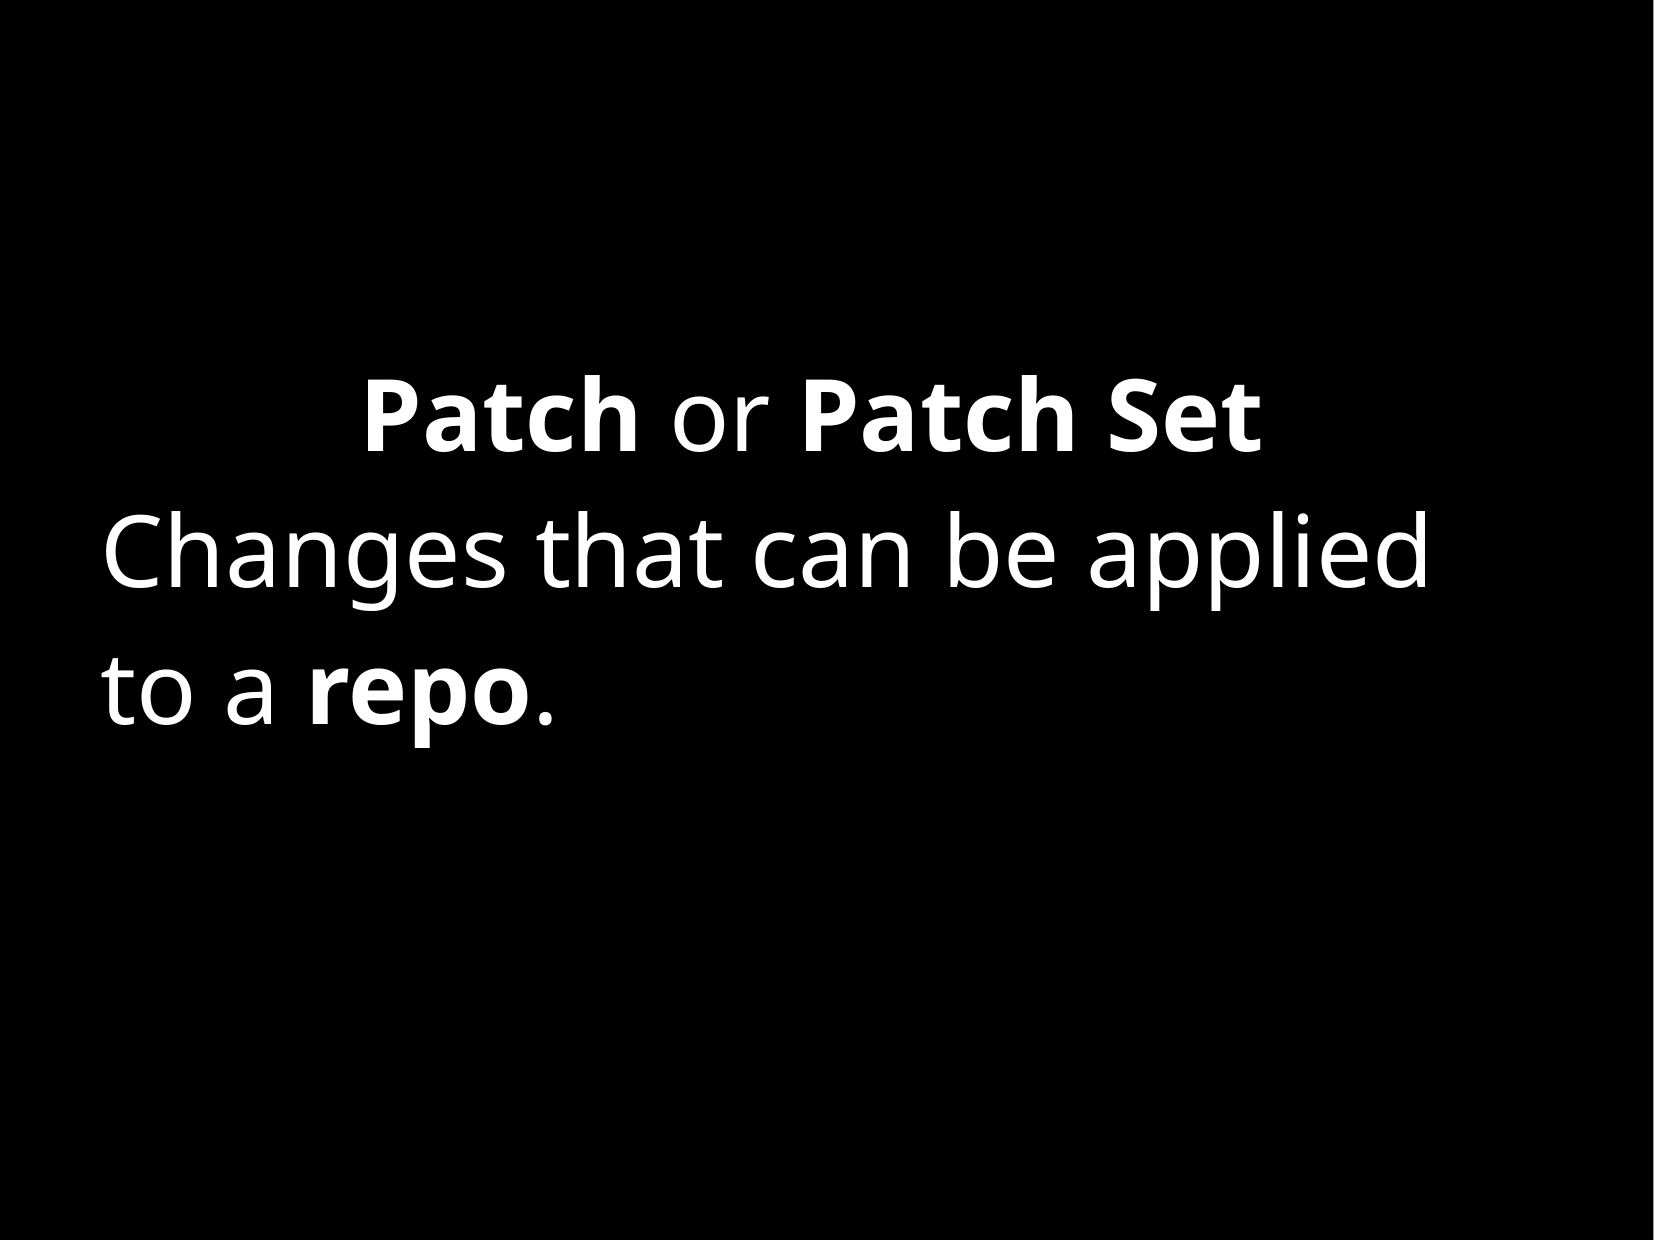

# Patch or Patch Set
Changes that can be applied to a repo.